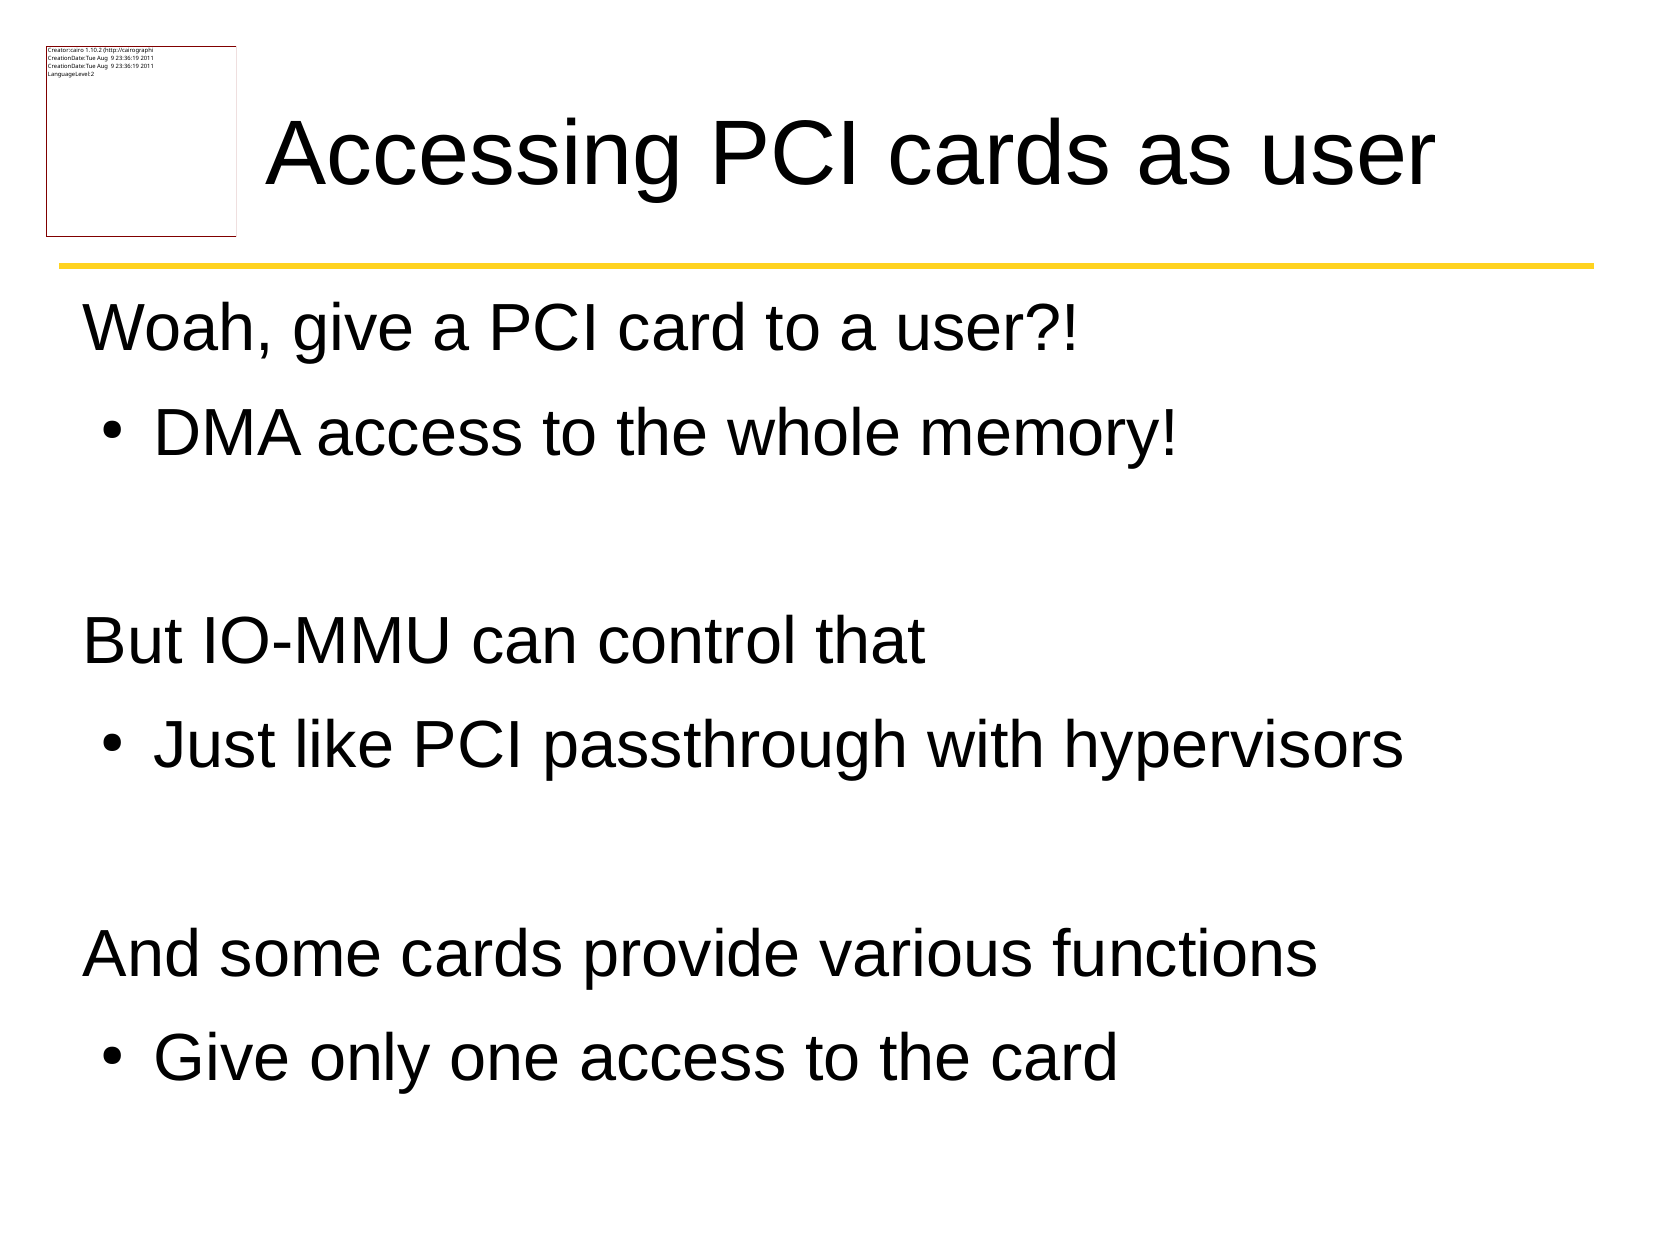

# Accessing PCI cards as user
Woah, give a PCI card to a user?!
DMA access to the whole memory!
But IO-MMU can control that
Just like PCI passthrough with hypervisors
And some cards provide various functions
Give only one access to the card